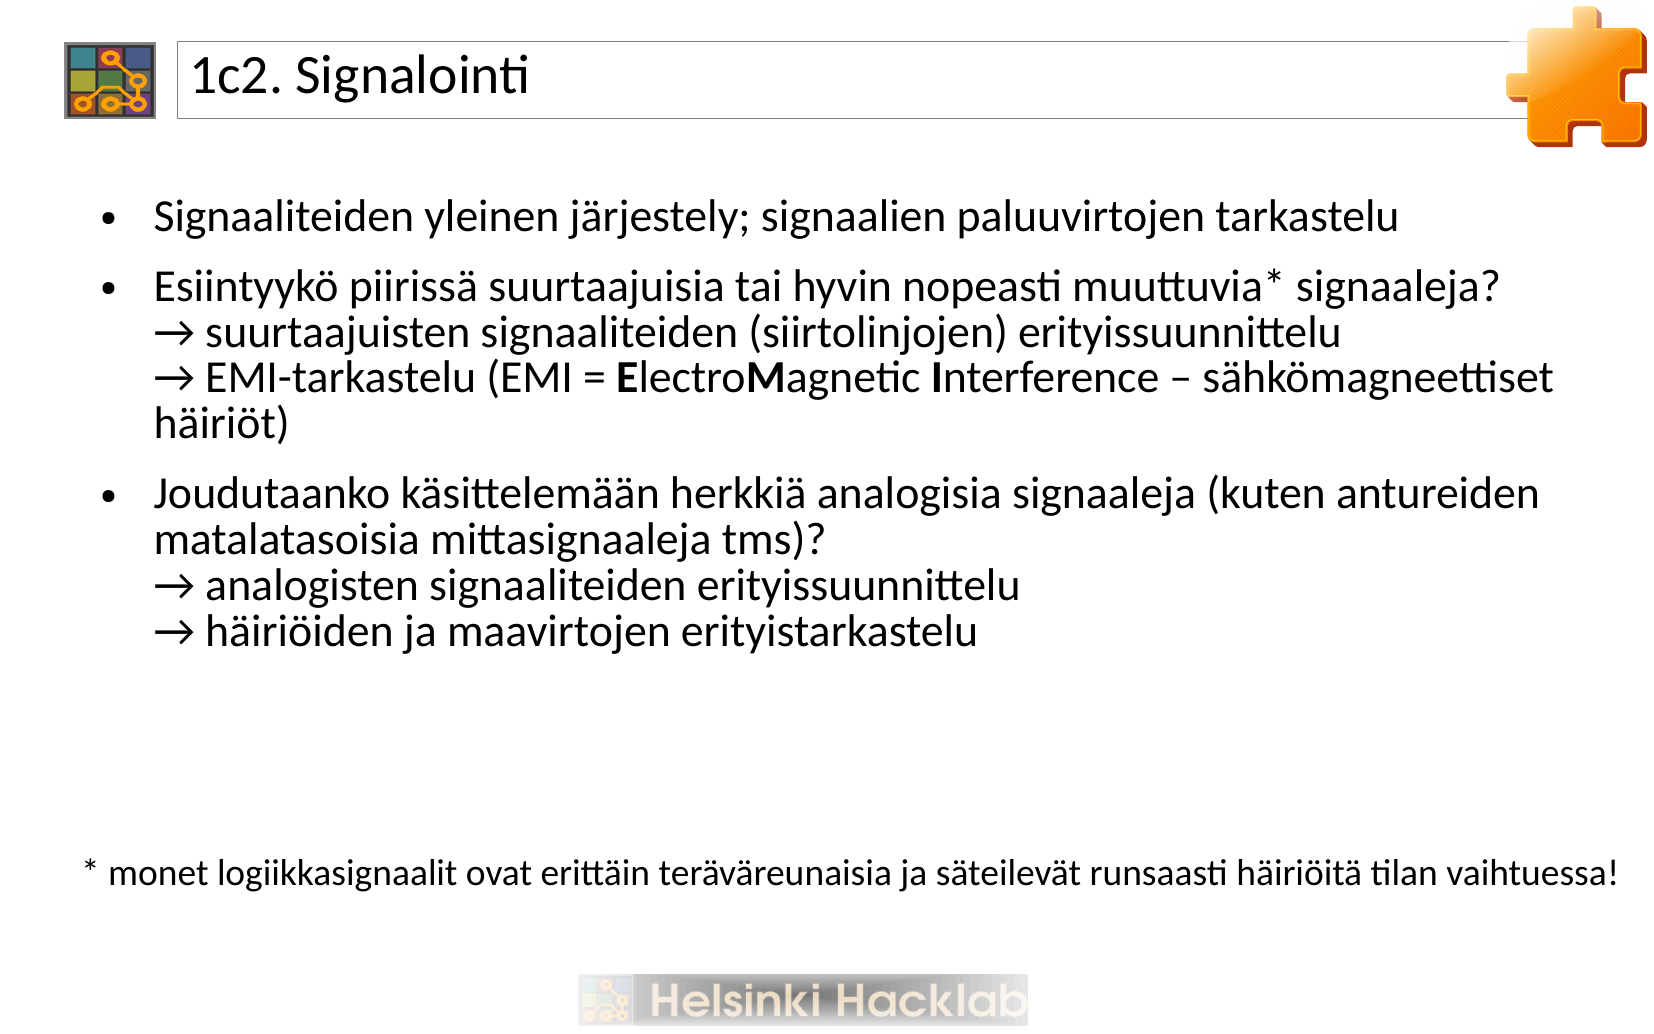

# 1c2. Signalointi
Signaaliteiden yleinen järjestely; signaalien paluuvirtojen tarkastelu
Esiintyykö piirissä suurtaajuisia tai hyvin nopeasti muuttuvia* signaaleja?
→ suurtaajuisten signaaliteiden (siirtolinjojen) erityissuunnittelu
→ EMI-tarkastelu (EMI = ElectroMagnetic Interference – sähkömagneettiset häiriöt)
Joudutaanko käsittelemään herkkiä analogisia signaaleja (kuten antureiden matalatasoisia mittasignaaleja tms)?
→ analogisten signaaliteiden erityissuunnittelu
→ häiriöiden ja maavirtojen erityistarkastelu
* monet logiikkasignaalit ovat erittäin teräväreunaisia ja säteilevät runsaasti häiriöitä tilan vaihtuessa!